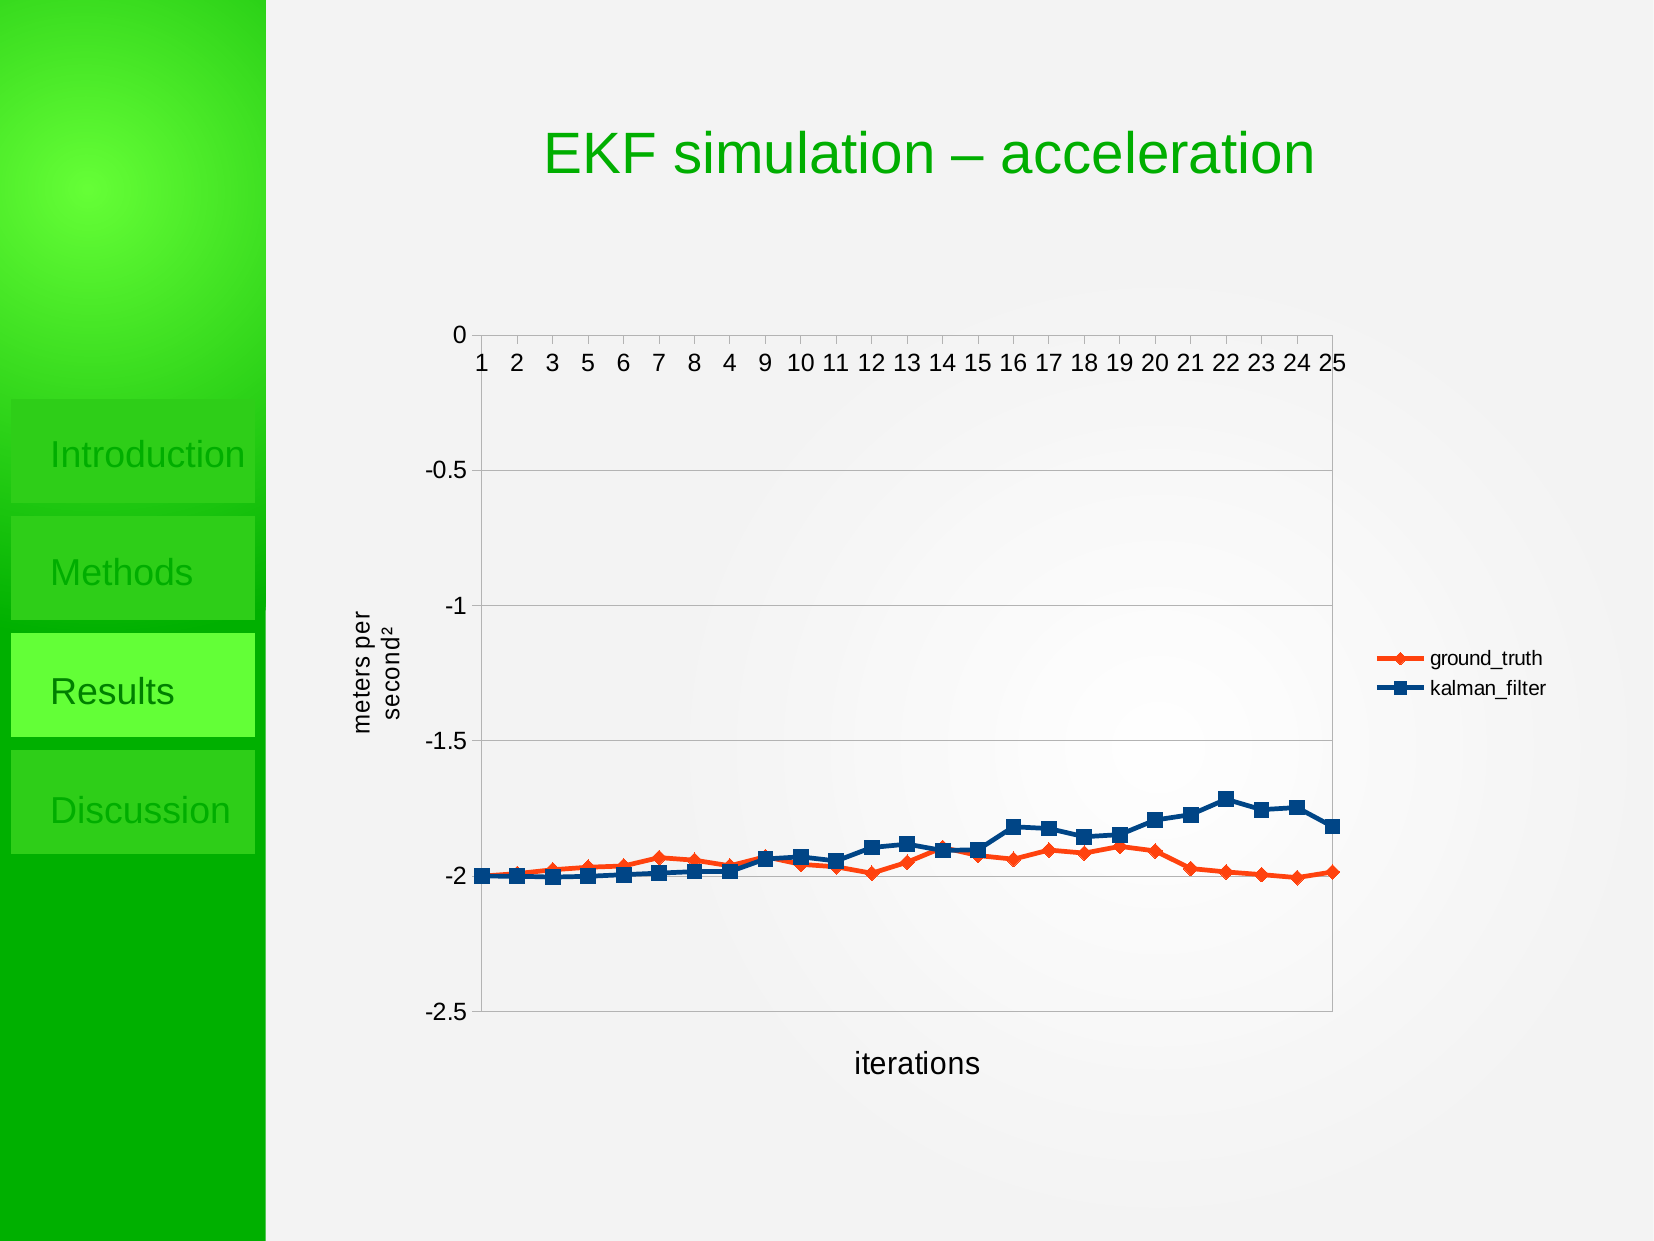

# EKF simulation – acceleration
### Chart
| Category | ground_truth | kalman_filter |
|---|---|---|
| 1 | -2.0 | -1.9999 |
| 2 | -1.99075 | -2.0003 |
| 3 | -1.97649 | -2.0036 |
| 5 | -1.96707 | -2.0007 |
| 6 | -1.96268 | -1.9946 |
| 7 | -1.93153 | -1.9889 |
| 8 | -1.9412 | -1.9832 |
| 4 | -1.96181 | -1.9832 |
| 9 | -1.92832 | -1.9366 |
| 10 | -1.95642 | -1.9288 |
| 11 | -1.96573 | -1.9441 |
| 12 | -1.98933 | -1.8942 |
| 13 | -1.94858 | -1.8819 |
| 14 | -1.89436 | -1.9053 |
| 15 | -1.92385 | -1.9023 |
| 16 | -1.9375 | -1.8177 |
| 17 | -1.90363 | -1.8241 |
| 18 | -1.91505 | -1.8546 |
| 19 | -1.89022 | -1.8467 |
| 20 | -1.90695 | -1.7927 |
| 21 | -1.97191 | -1.773 |
| 22 | -1.98472 | -1.716 |
| 23 | -1.99451 | -1.7544 |
| 24 | -2.00554 | -1.7465 |
| 25 | -1.9846 | -1.8167 |Introduction
Methods
Results
Discussion